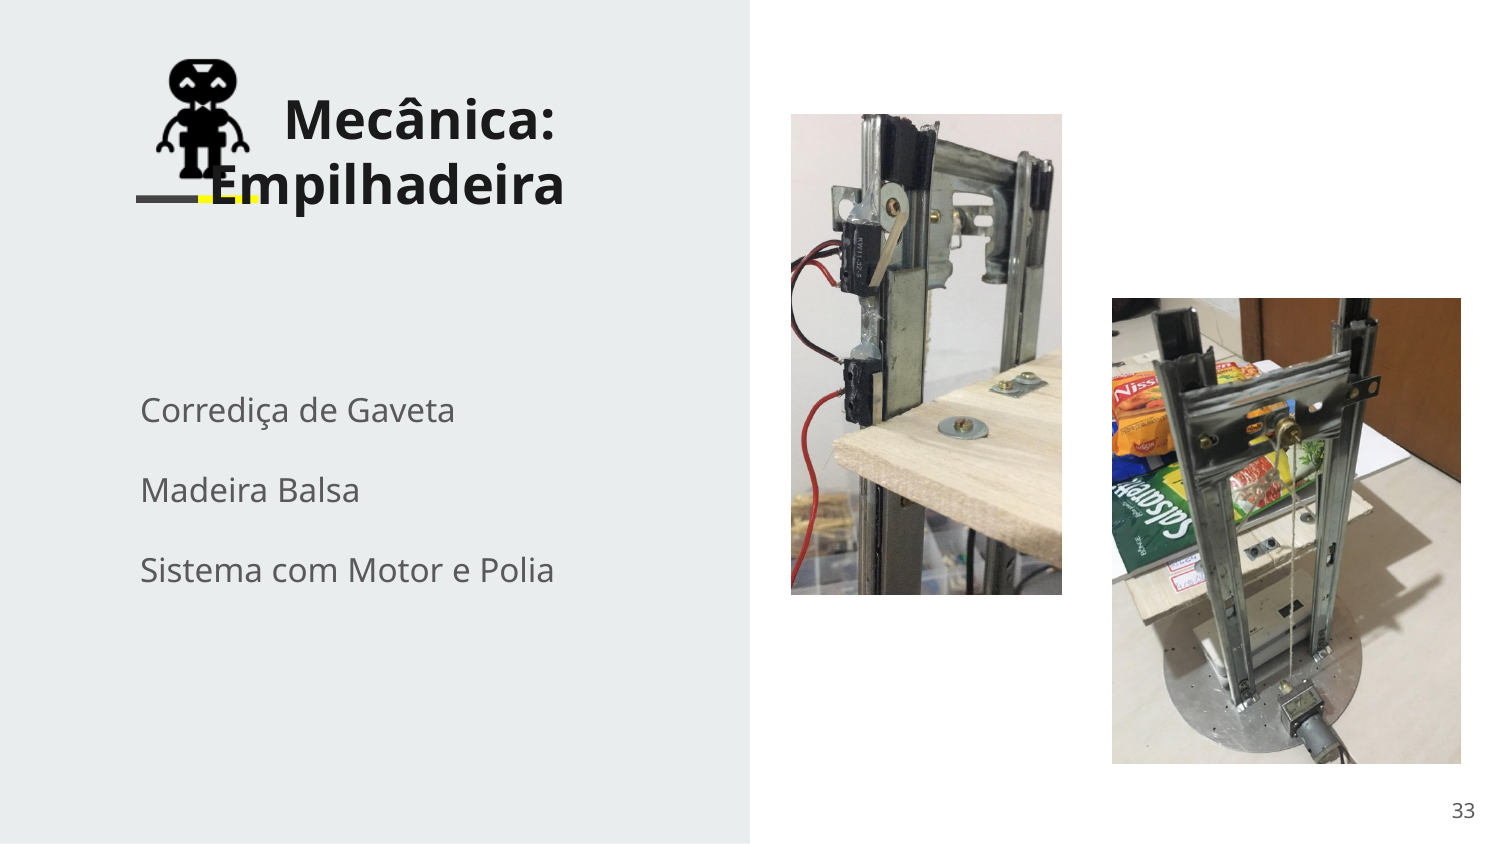

Mecânica:
Empilhadeira
# Corrediça de Gaveta
Madeira Balsa
Sistema com Motor e Polia